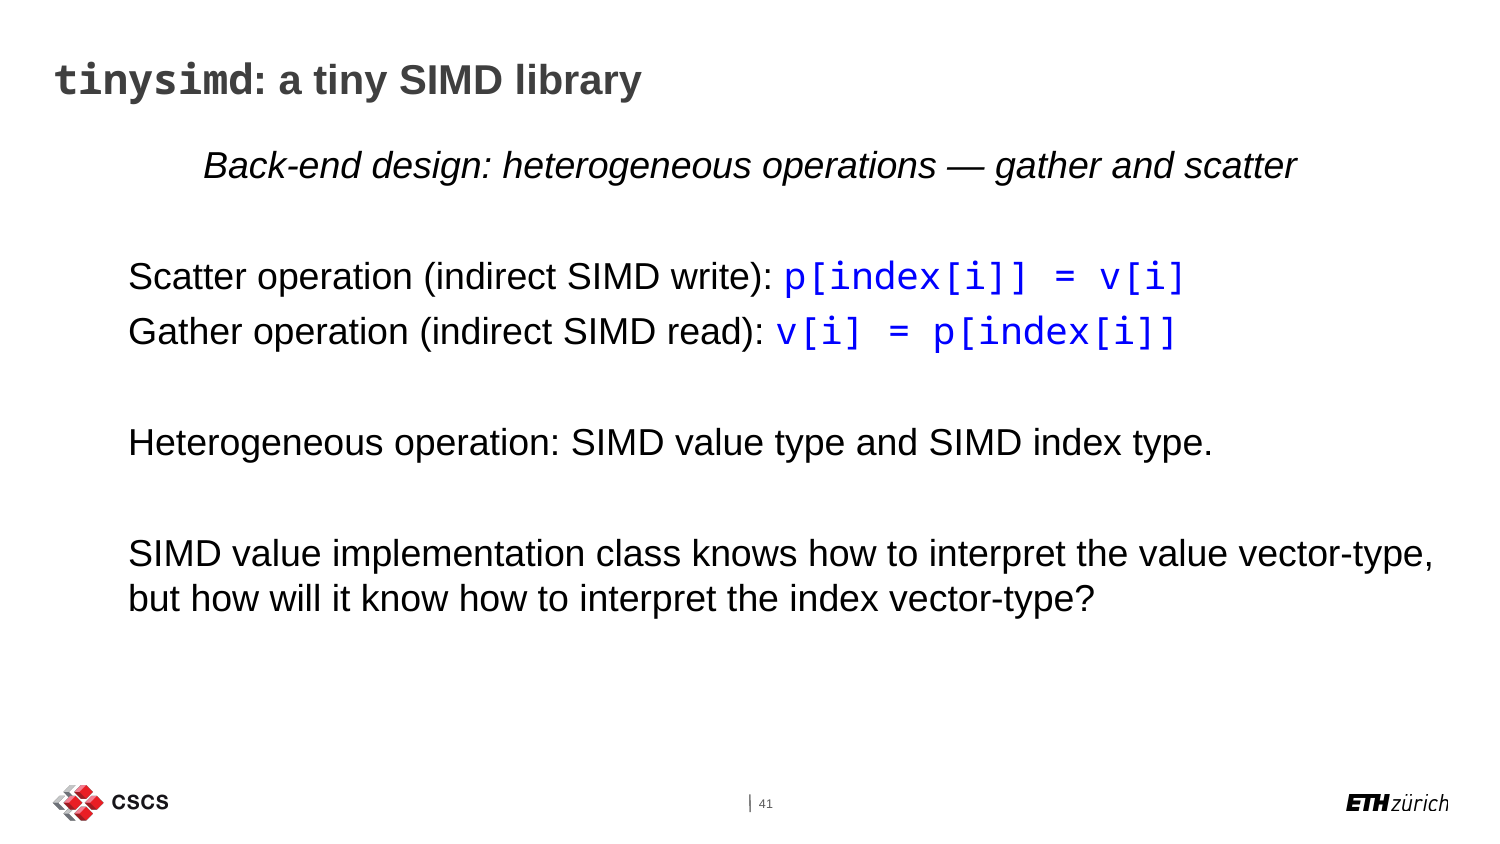

# tinysimd: a tiny SIMD library
Back-end design: heterogeneous operations — gather and scatter
Scatter operation (indirect SIMD write): p[index[i]] = v[i]
Gather operation (indirect SIMD read): v[i] = p[index[i]]
	Heterogeneous operation: SIMD value type and SIMD index type.
SIMD value implementation class knows how to interpret the value vector-type, but how will it know how to interpret the index vector-type?